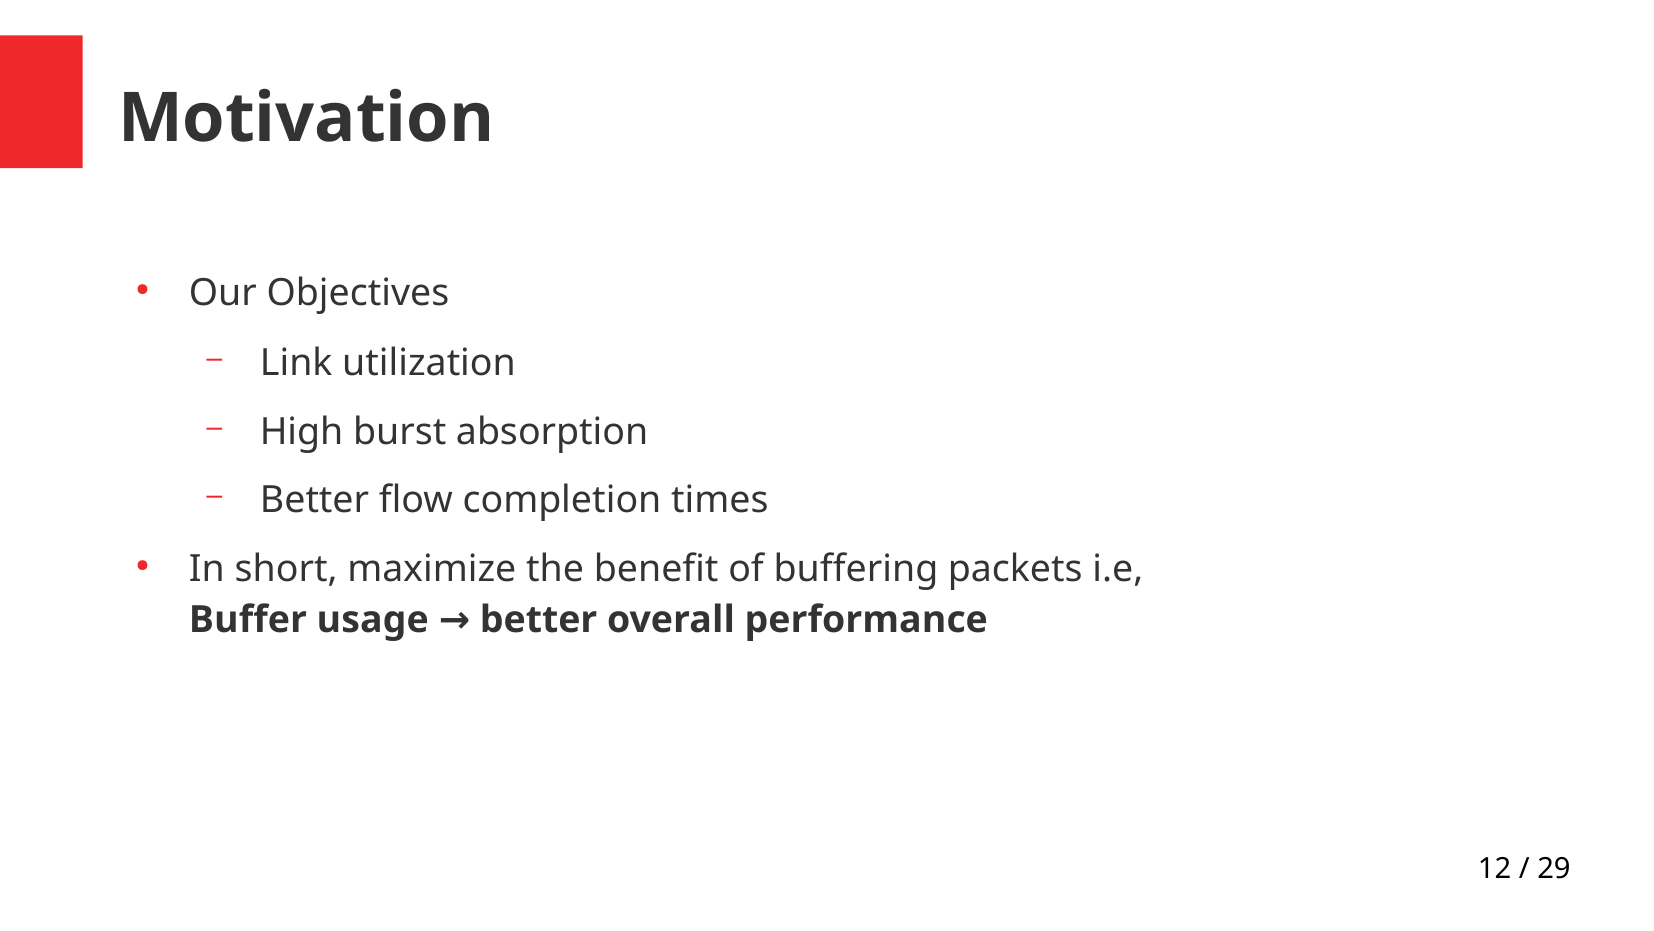

# Motivation
Our Objectives
Link utilization
High burst absorption
Better flow completion times
In short, maximize the benefit of buffering packets i.e,
Buffer usage → better overall performance
12